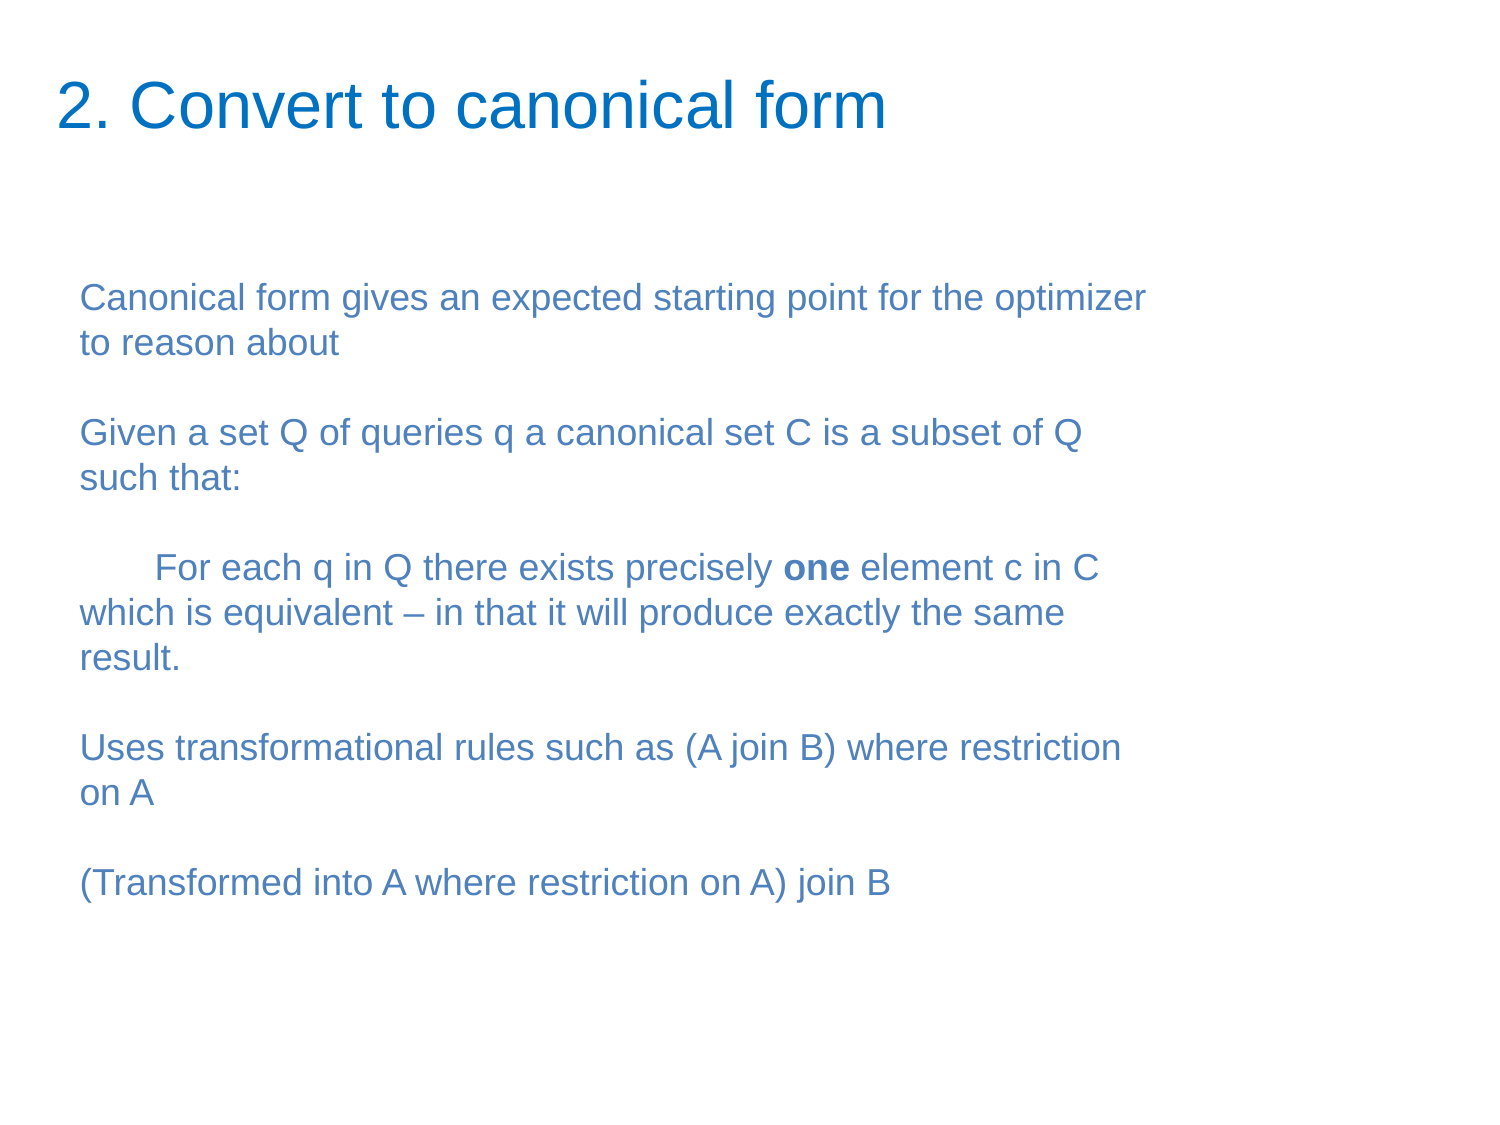

2. Convert to canonical form
Canonical form gives an expected starting point for the optimizer to reason about
Given a set Q of queries q a canonical set C is a subset of Q such that:
	For each q in Q there exists precisely one element c in C which is equivalent – in that it will produce exactly the same result.
Uses transformational rules such as (A join B) where restriction on A
(Transformed into A where restriction on A) join B